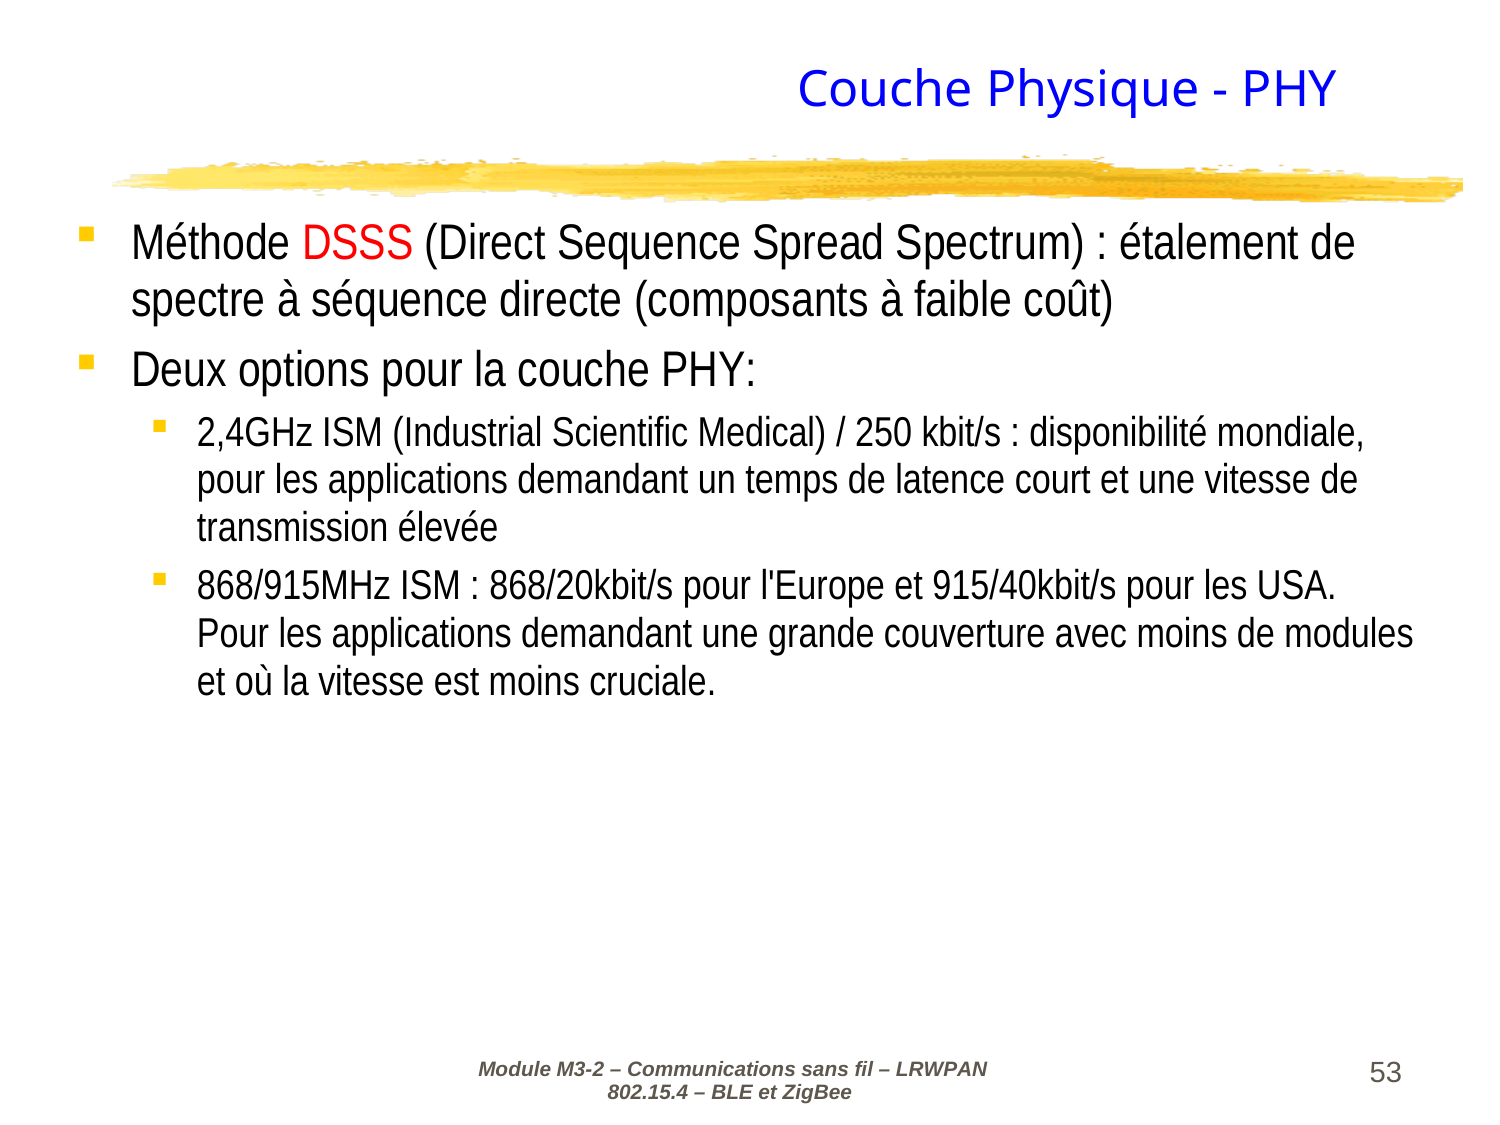

# Couche Physique - PHY
Méthode DSSS (Direct Sequence Spread Spectrum) : étalement de spectre à séquence directe (composants à faible coût)
Deux options pour la couche PHY:
2,4GHz ISM (Industrial Scientific Medical) / 250 kbit/s : disponibilité mondiale, pour les applications demandant un temps de latence court et une vitesse de transmission élevée
868/915MHz ISM : 868/20kbit/s pour l'Europe et 915/40kbit/s pour les USA. Pour les applications demandant une grande couverture avec moins de modules et où la vitesse est moins cruciale.
53